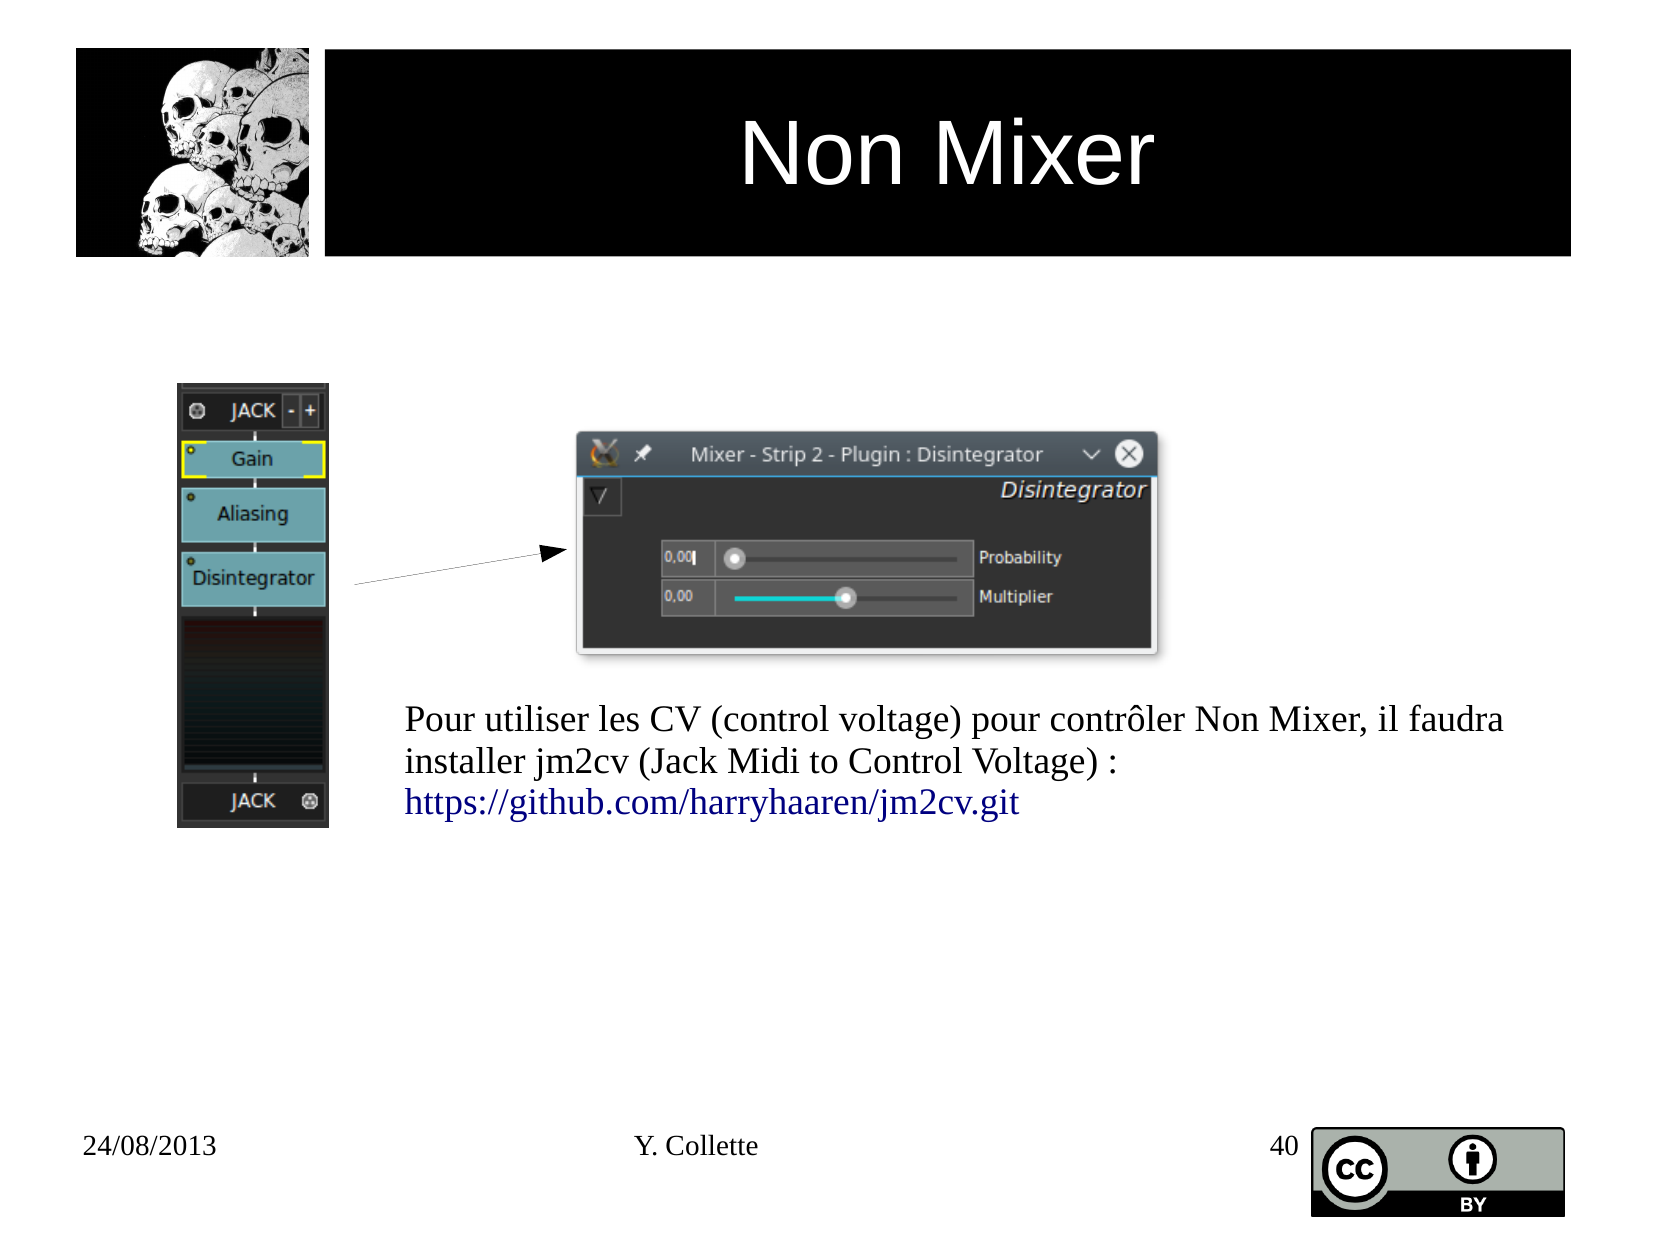

# Non Mixer
Pour utiliser les CV (control voltage) pour contrôler Non Mixer, il faudra installer jm2cv (Jack Midi to Control Voltage) :
https://github.com/harryhaaren/jm2cv.git
Y. Collette
40